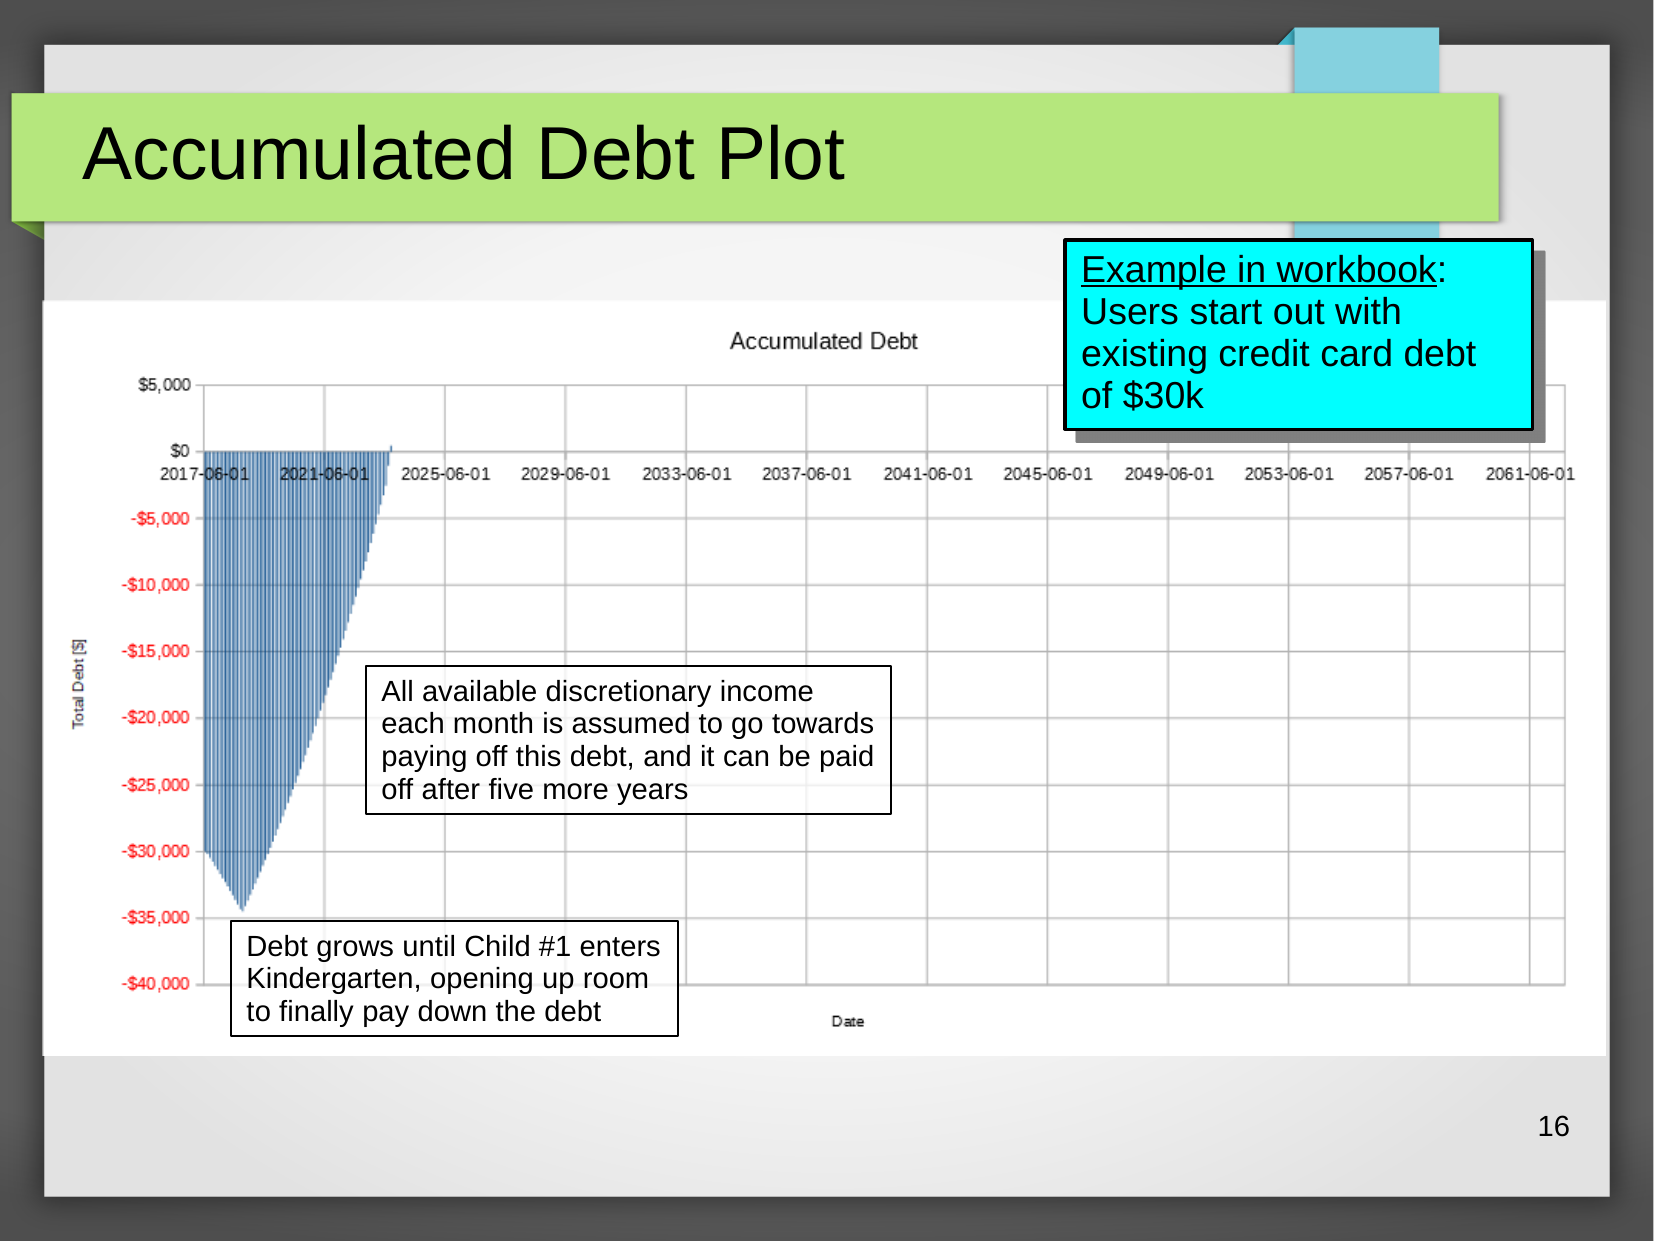

# Accumulated Debt Plot
Example in workbook:
Users start out with existing credit card debt of $30k
All available discretionary income
each month is assumed to go towards
paying off this debt, and it can be paid
off after five more years
Debt grows until Child #1 enters
Kindergarten, opening up room
to finally pay down the debt
16